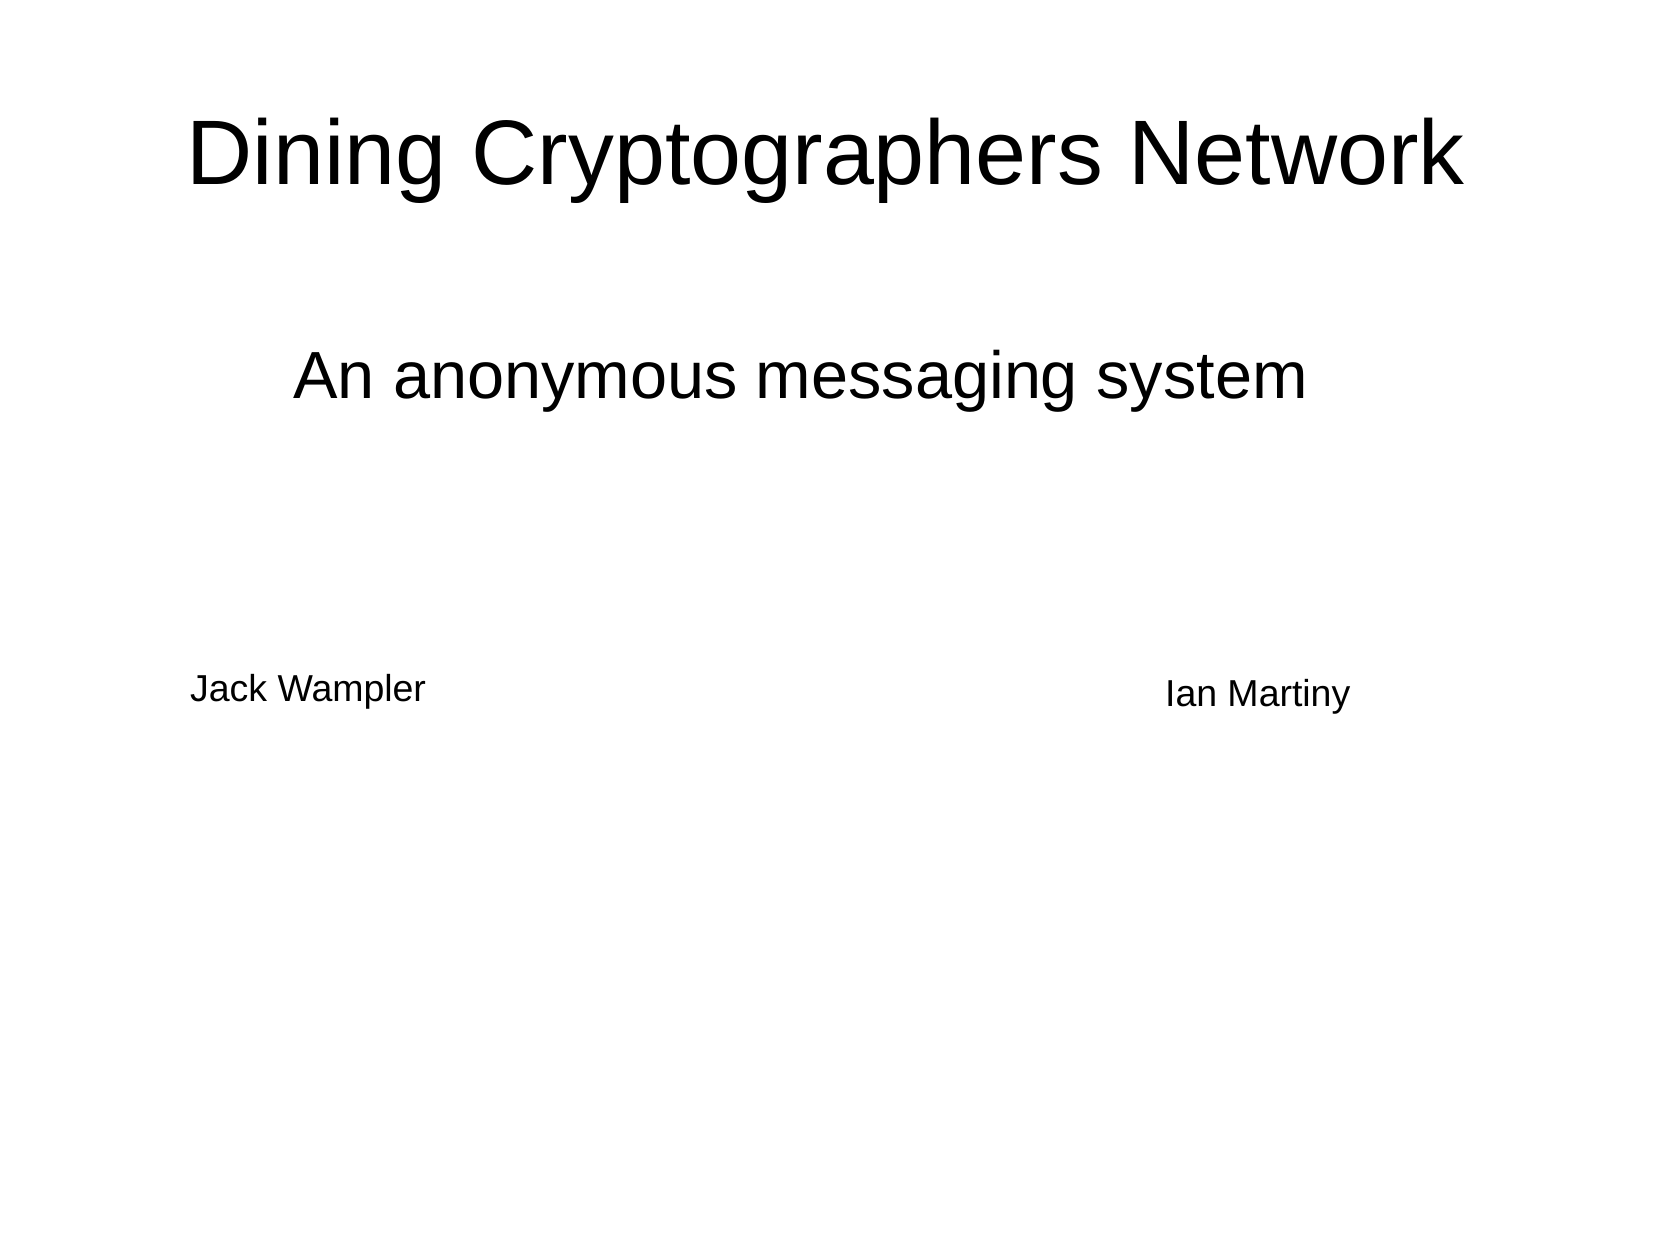

# Dining Cryptographers Network
An anonymous messaging system
 Jack Wampler
 Ian Martiny